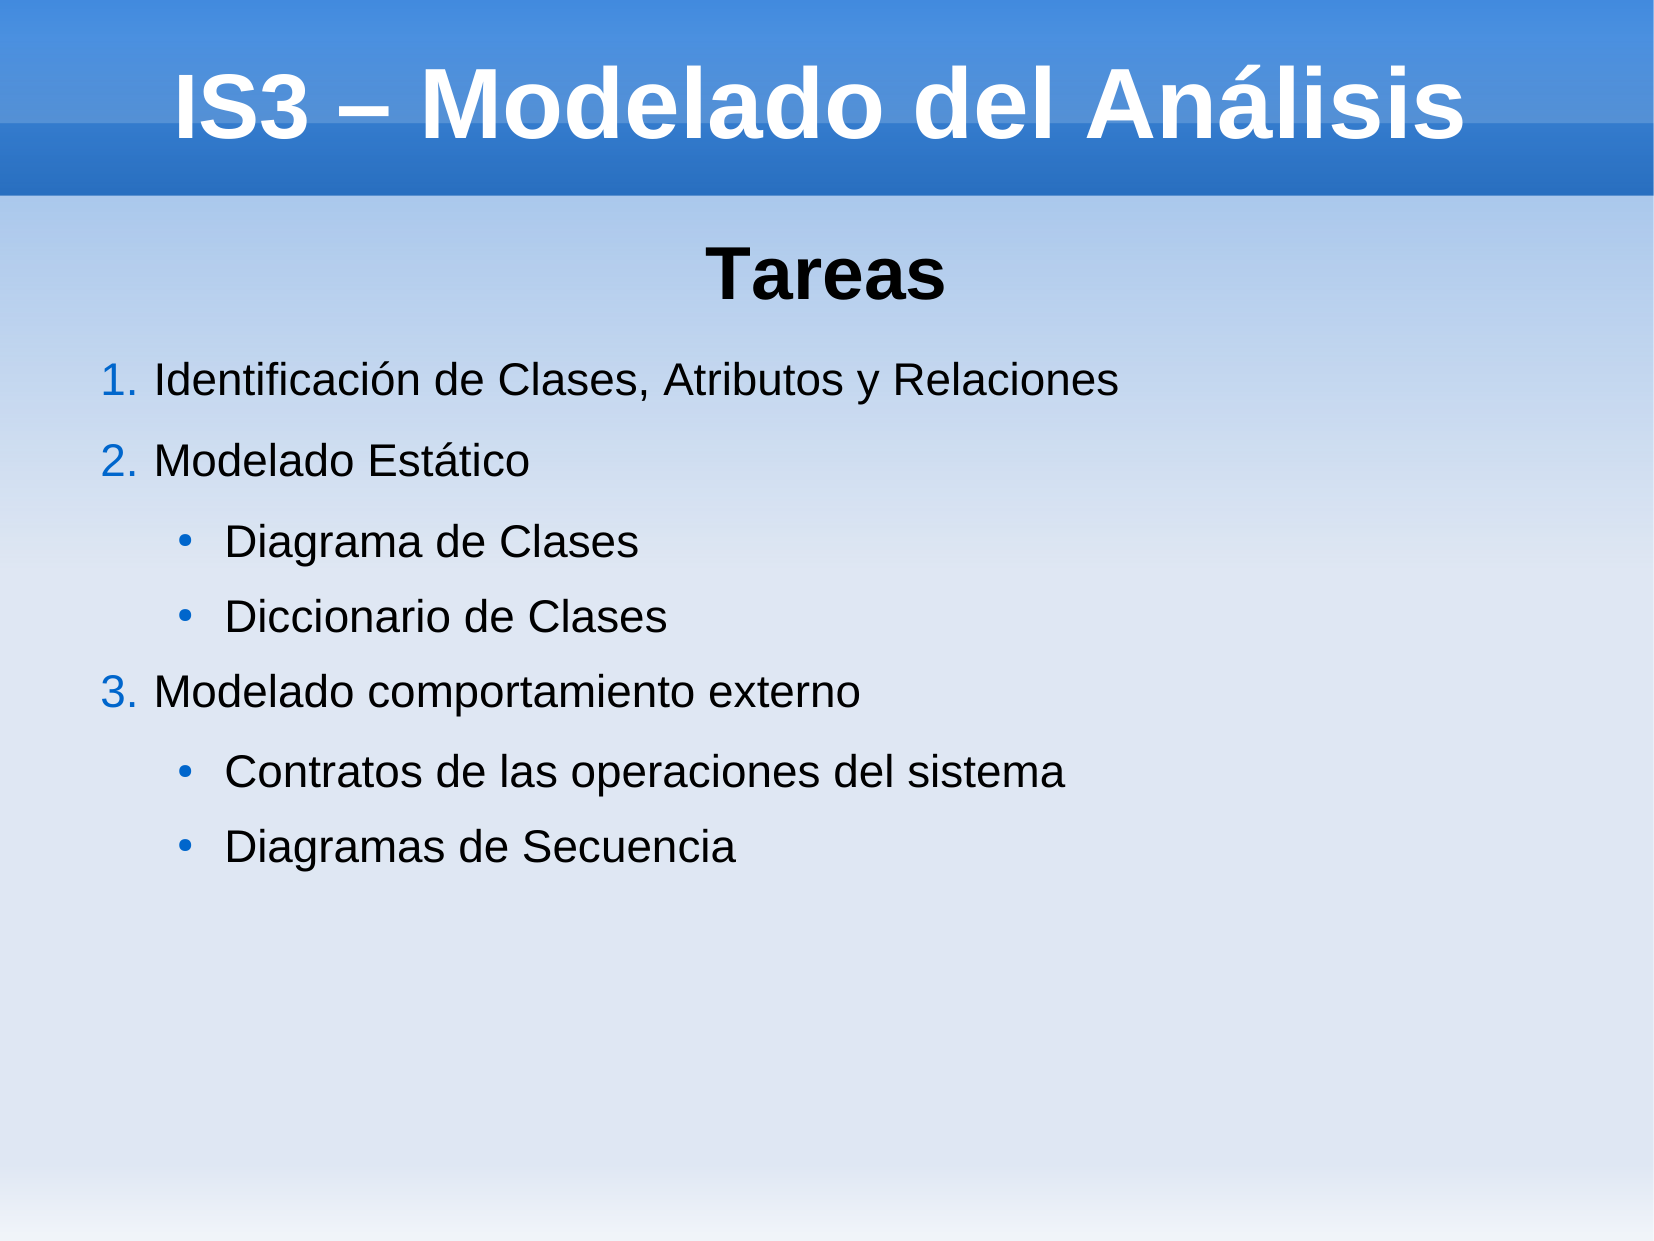

# IS3 – Modelado del Análisis
Tareas
Identificación de Clases, Atributos y Relaciones
Modelado Estático
Diagrama de Clases
Diccionario de Clases
Modelado comportamiento externo
Contratos de las operaciones del sistema
Diagramas de Secuencia